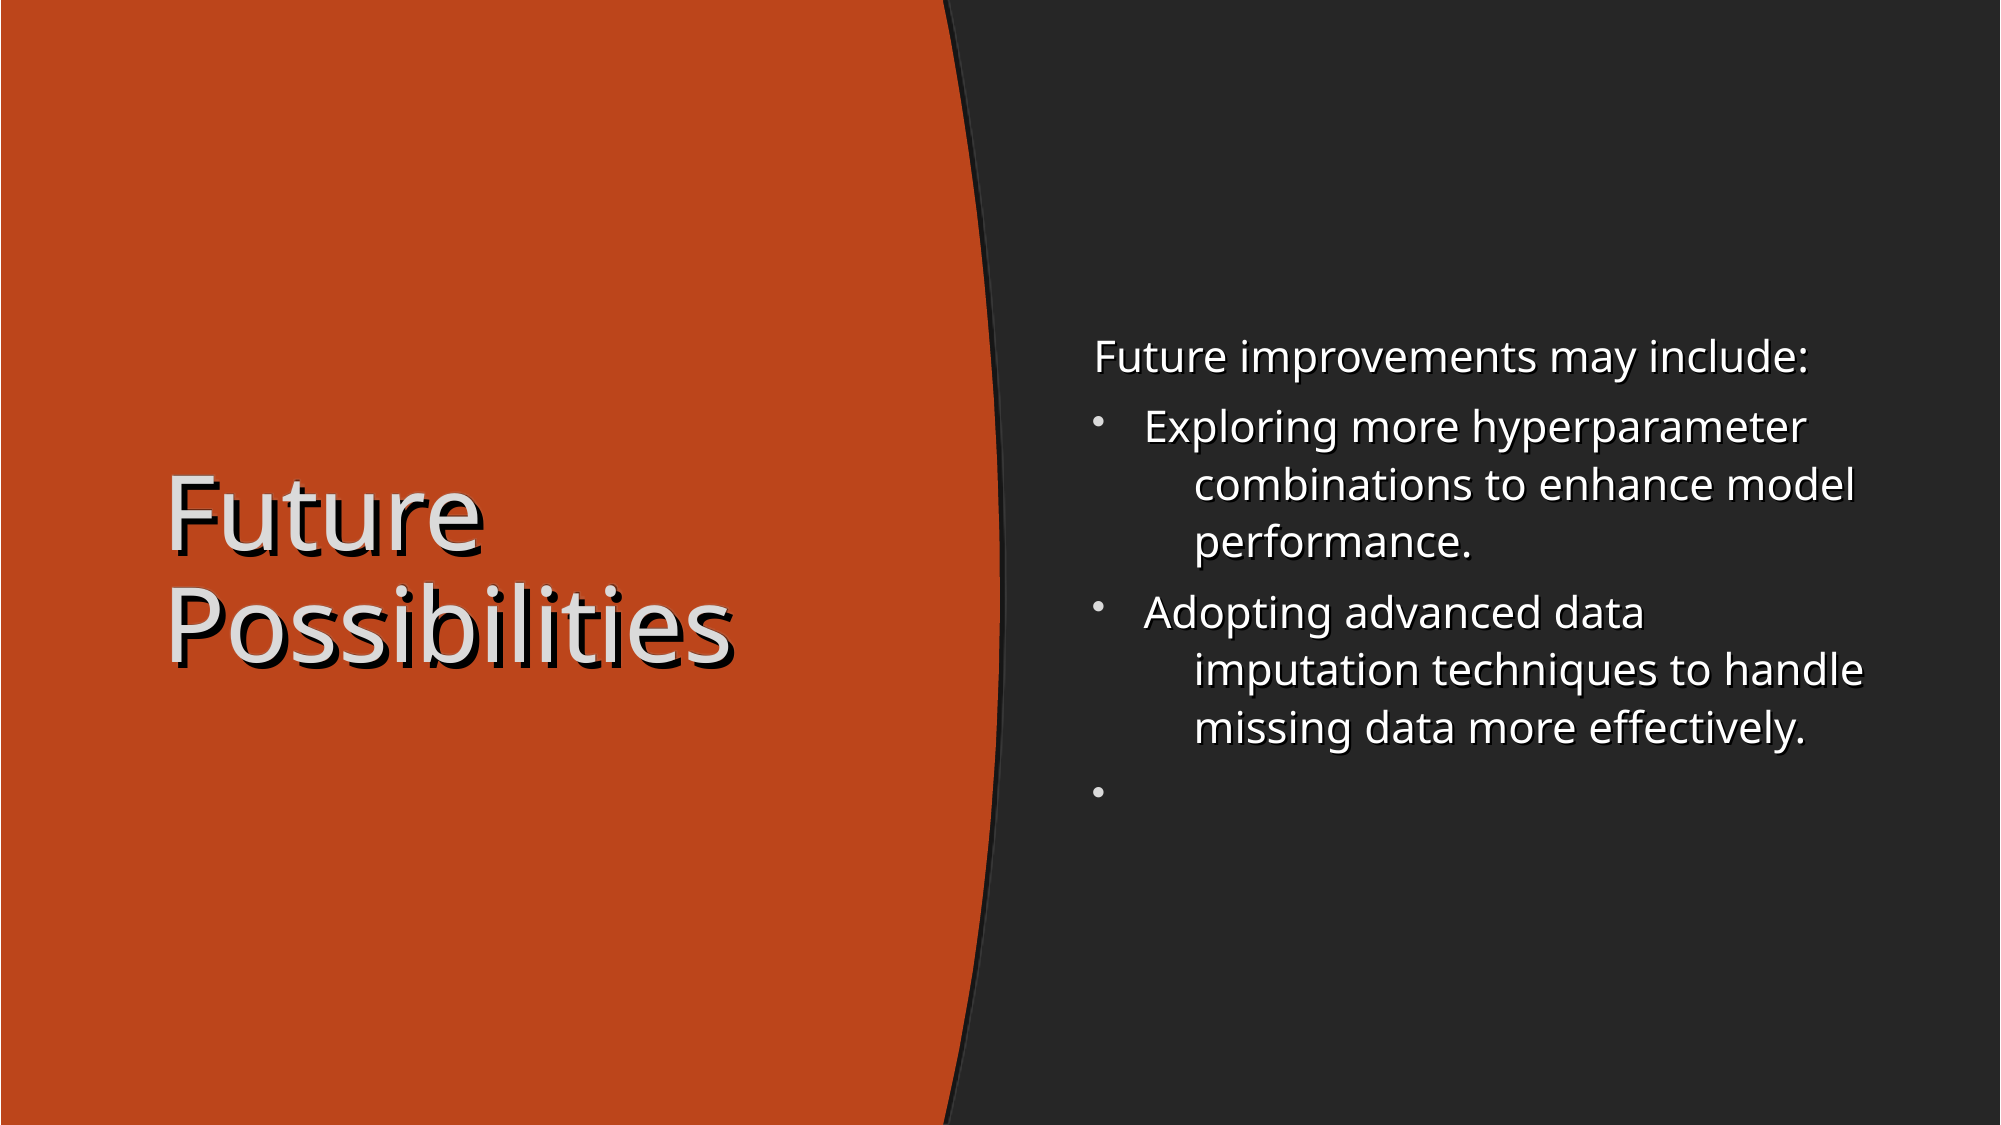

# Future Possibilities
Future improvements may include:
Exploring more hyperparameter combinations to enhance model performance.
Adopting advanced data imputation techniques to handle missing data more effectively.